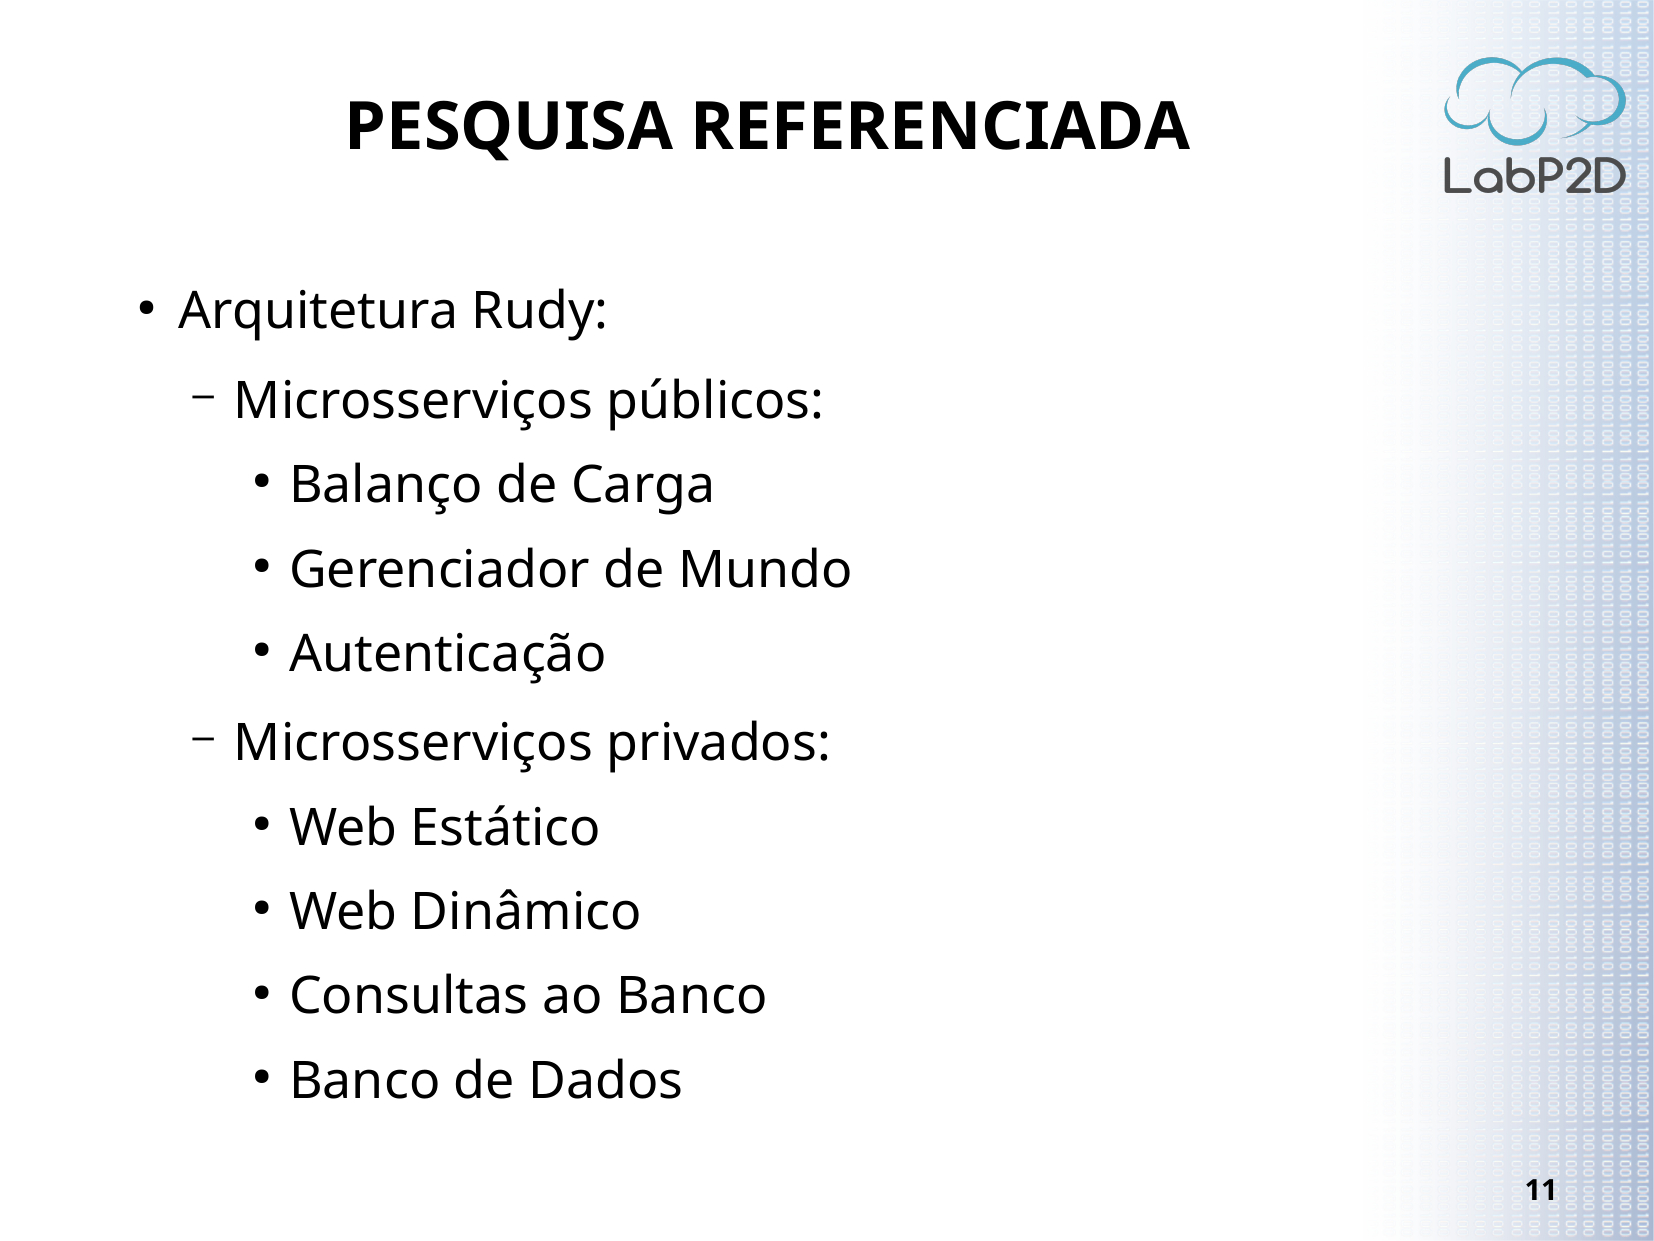

# PESQUISA REFERENCIADA
Arquitetura Rudy:
Microsserviços públicos:
Balanço de Carga
Gerenciador de Mundo
Autenticação
Microsserviços privados:
Web Estático
Web Dinâmico
Consultas ao Banco
Banco de Dados
11